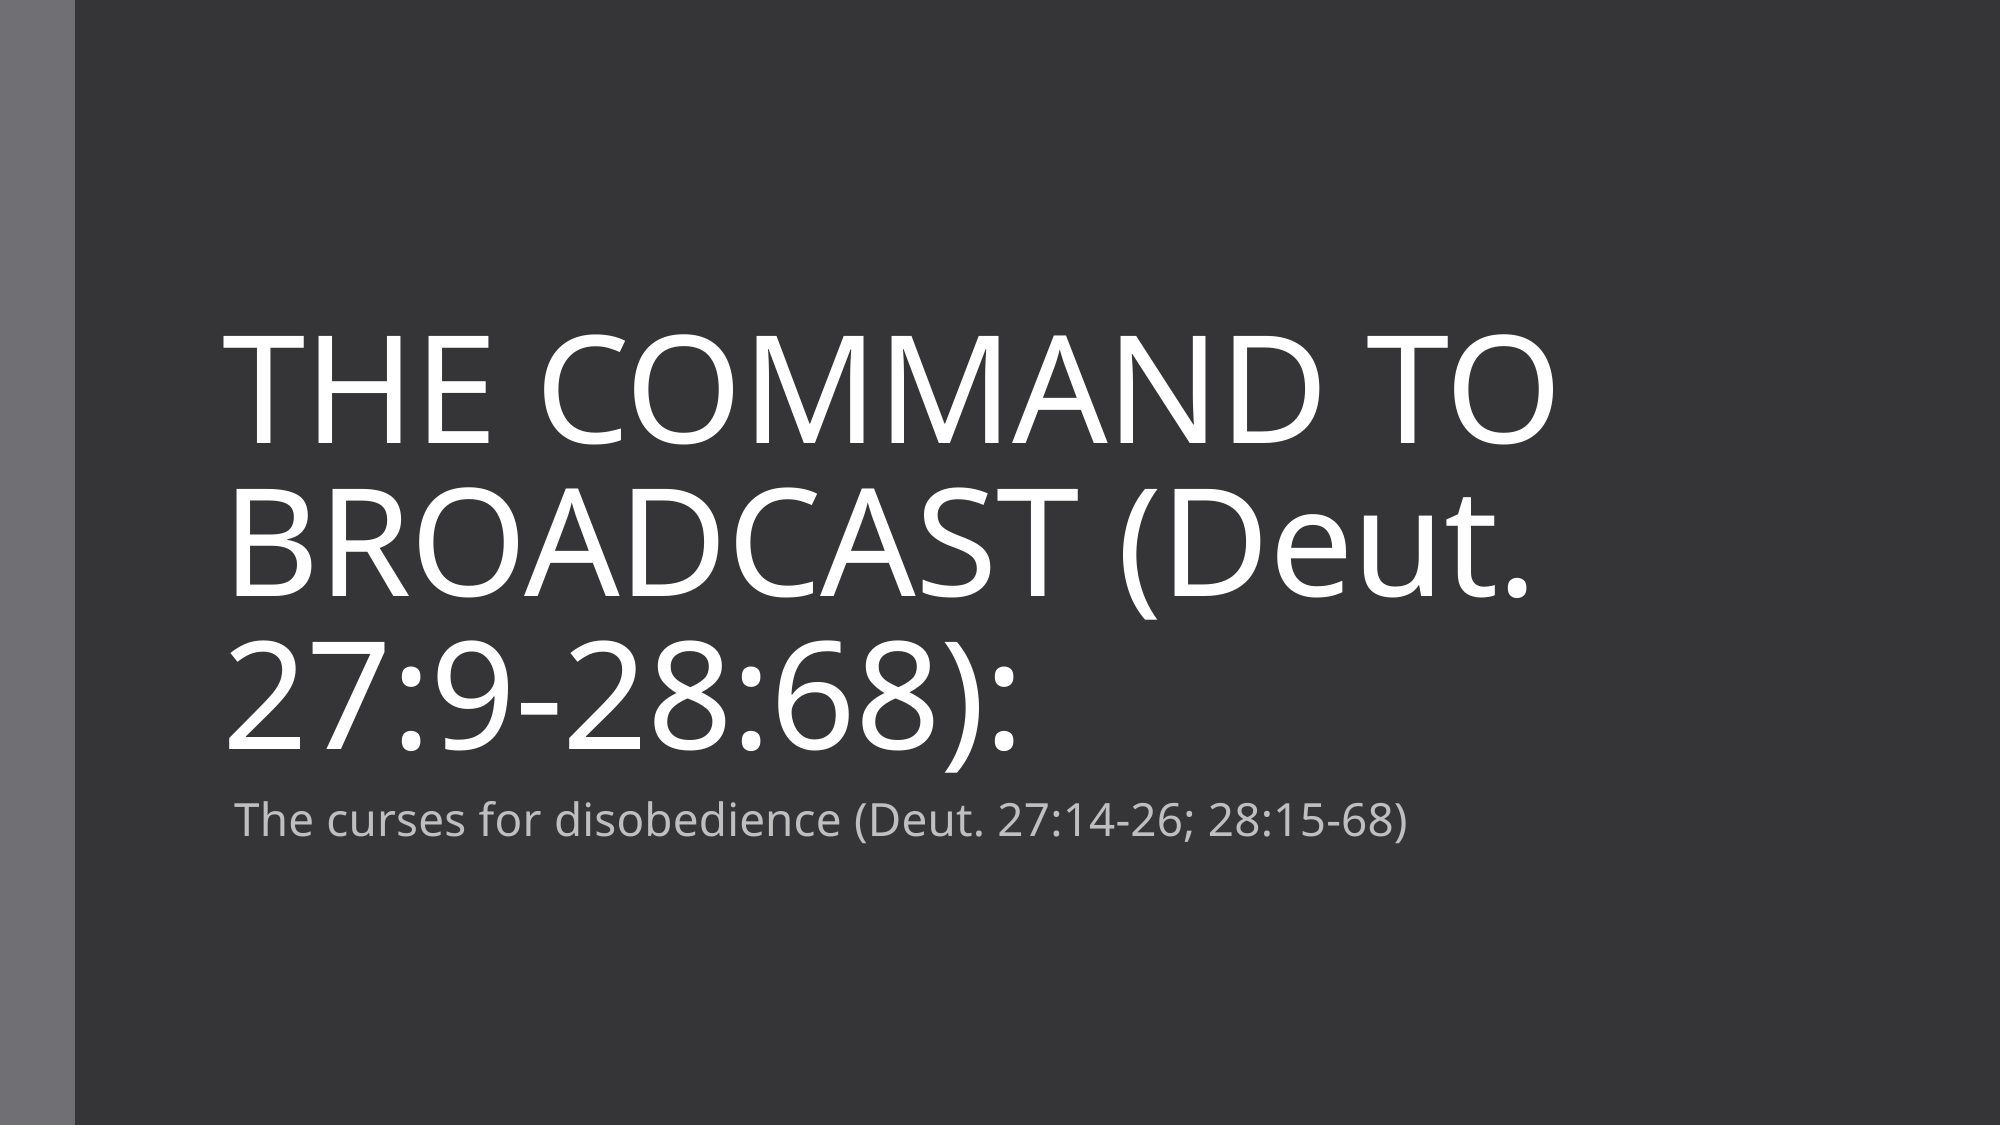

# THE COMMAND TO BROADCAST (Deut. 27:9-28:68):
 The curses for disobedience (Deut. 27:14-26; 28:15-68)